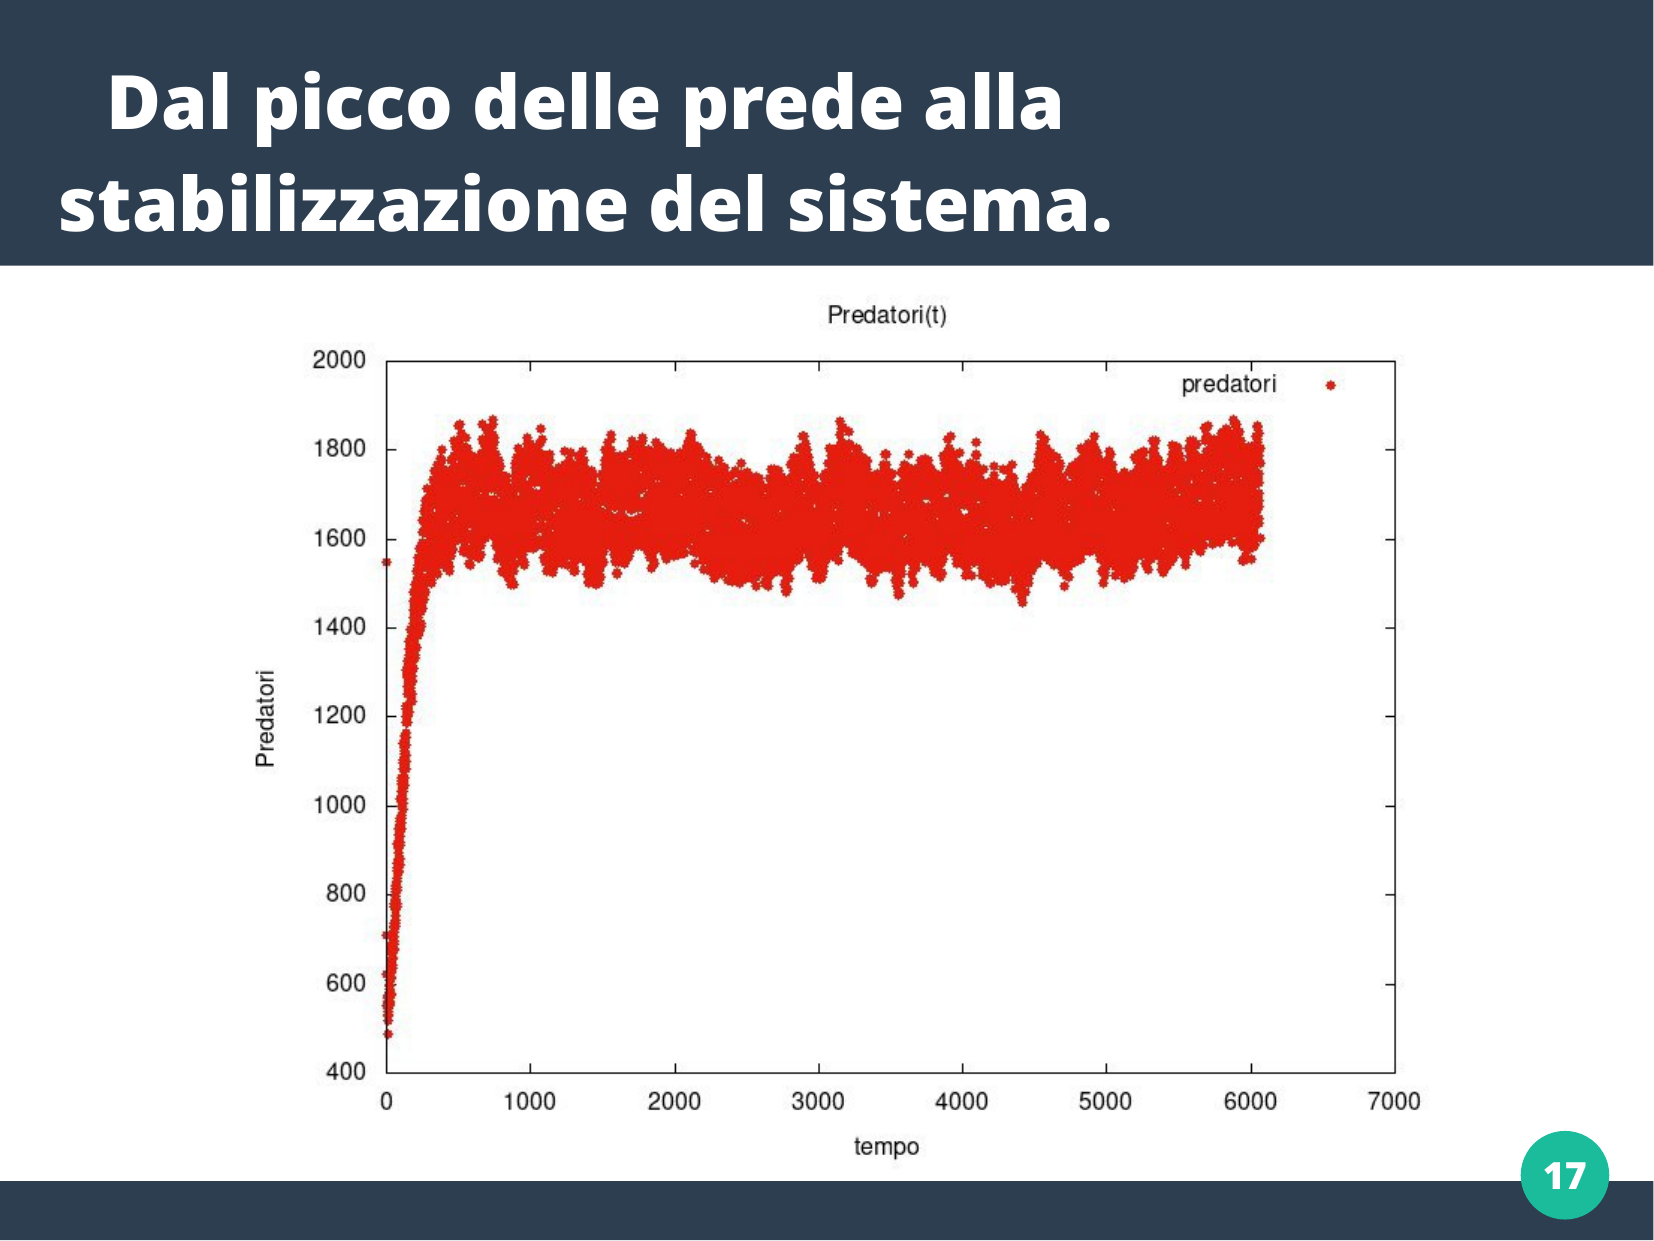

# Dal picco delle prede alla stabilizzazione del sistema.
17